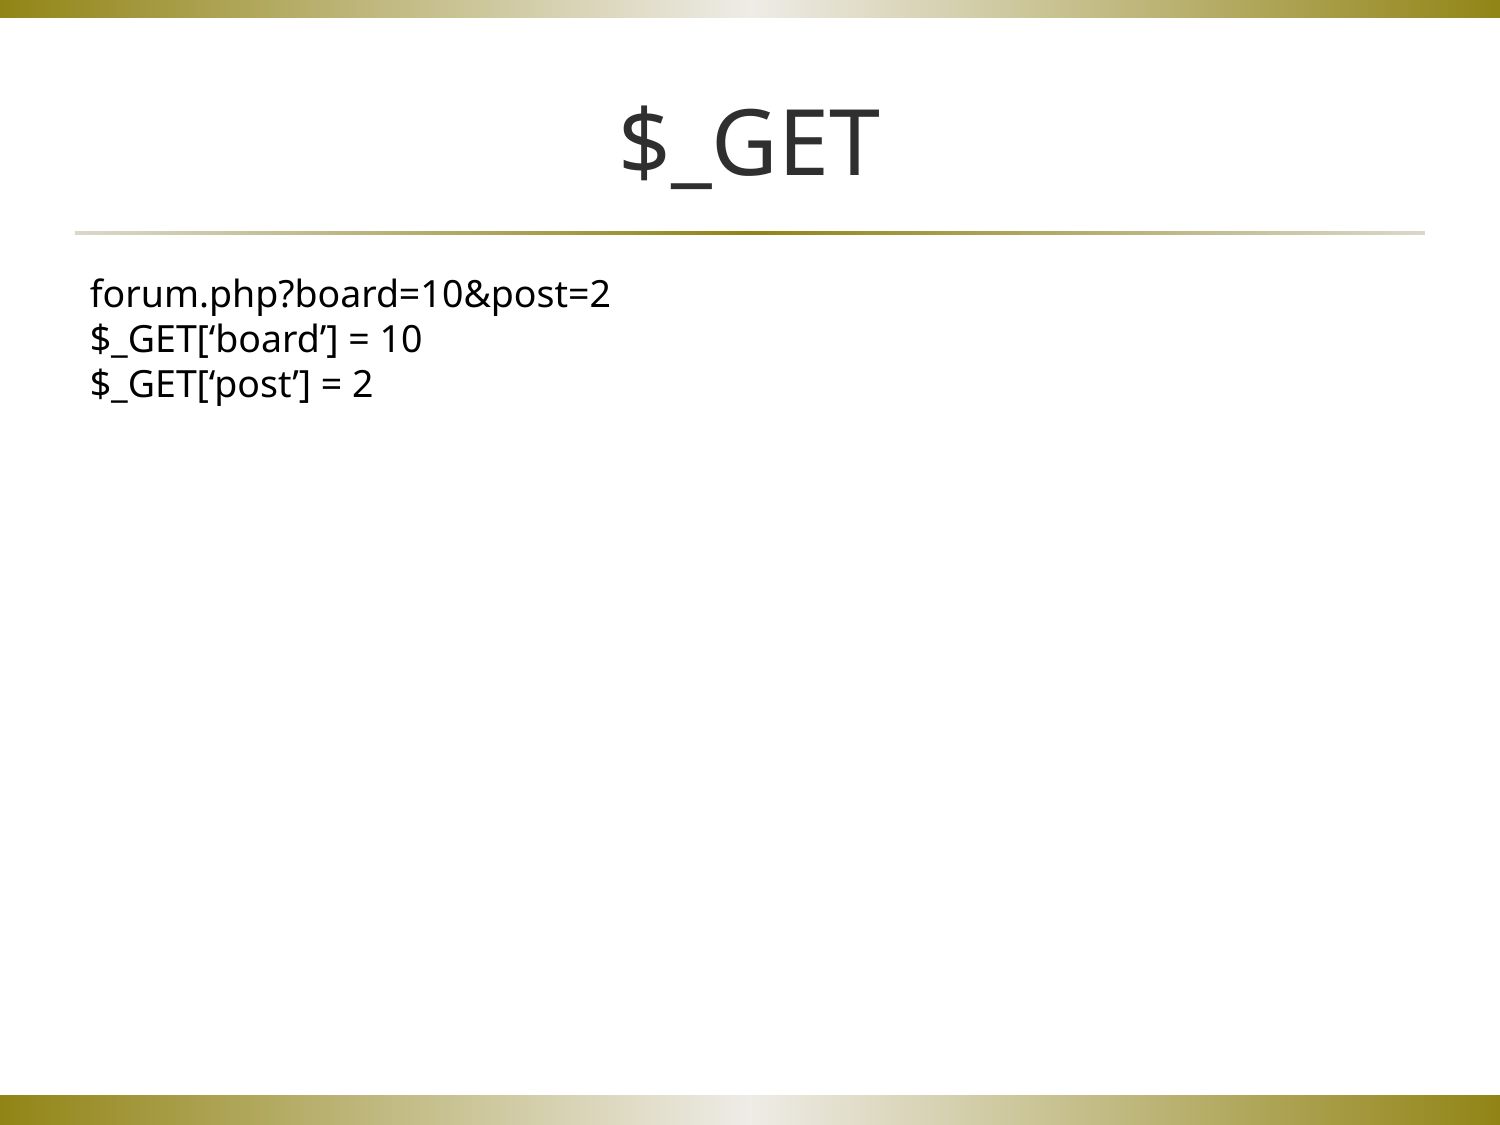

# $_GET
forum.php?board=10&post=2
$_GET[‘board’] = 10
$_GET[‘post’] = 2